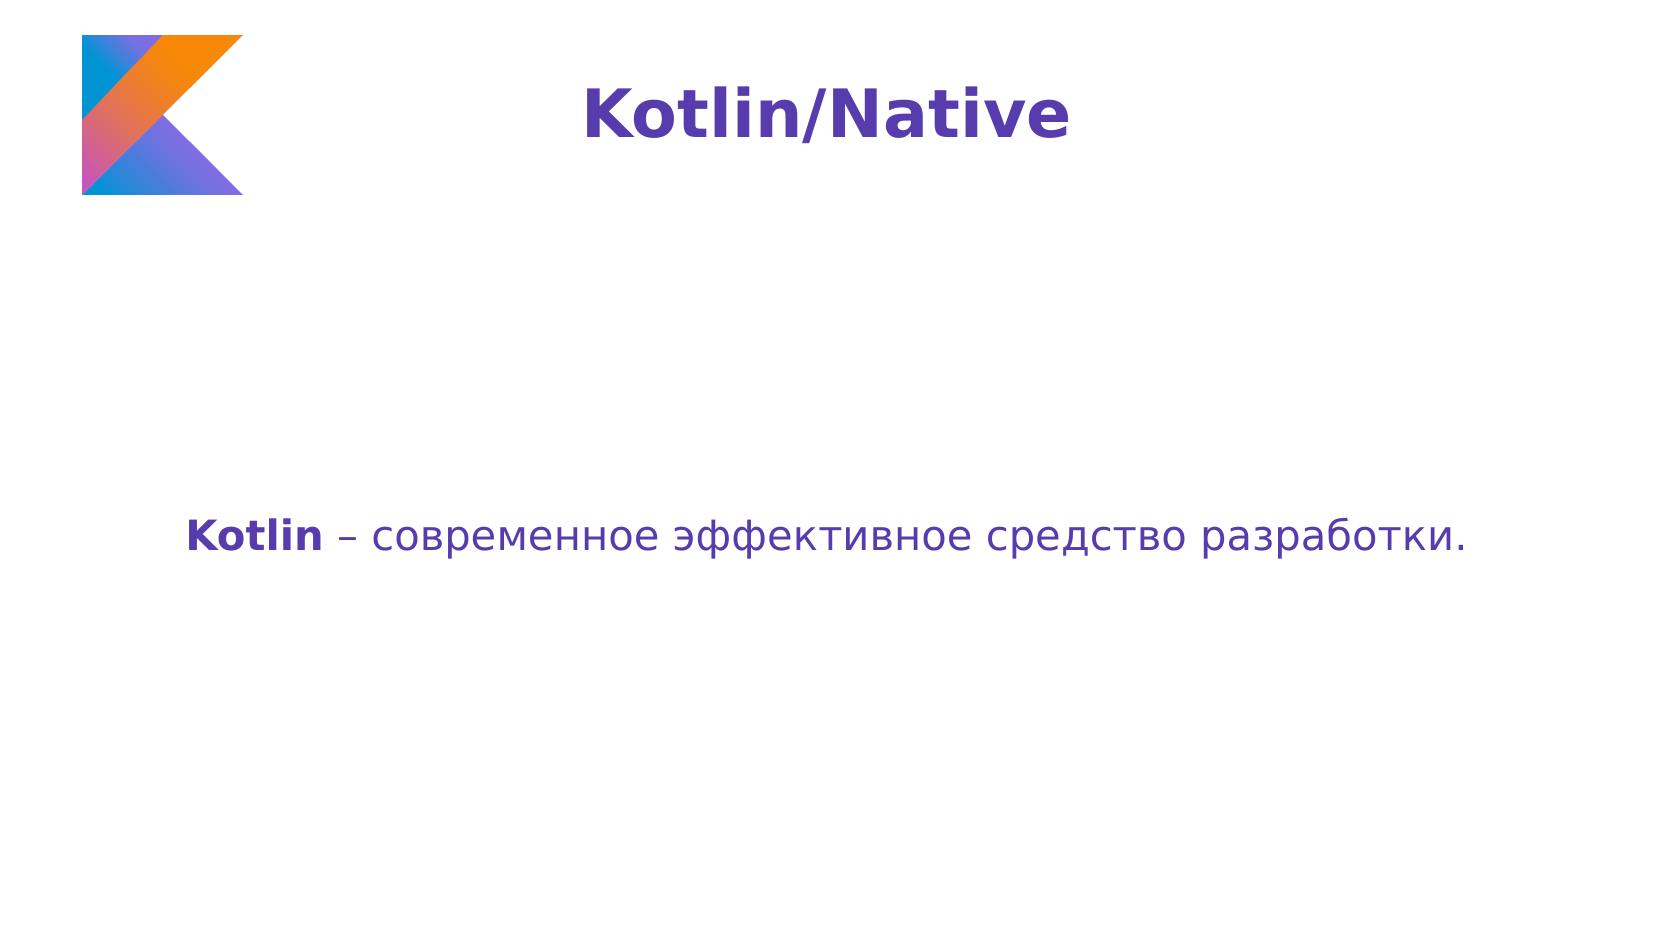

# Kotlin/Native
Kotlin – современное эффективное средство разработки.